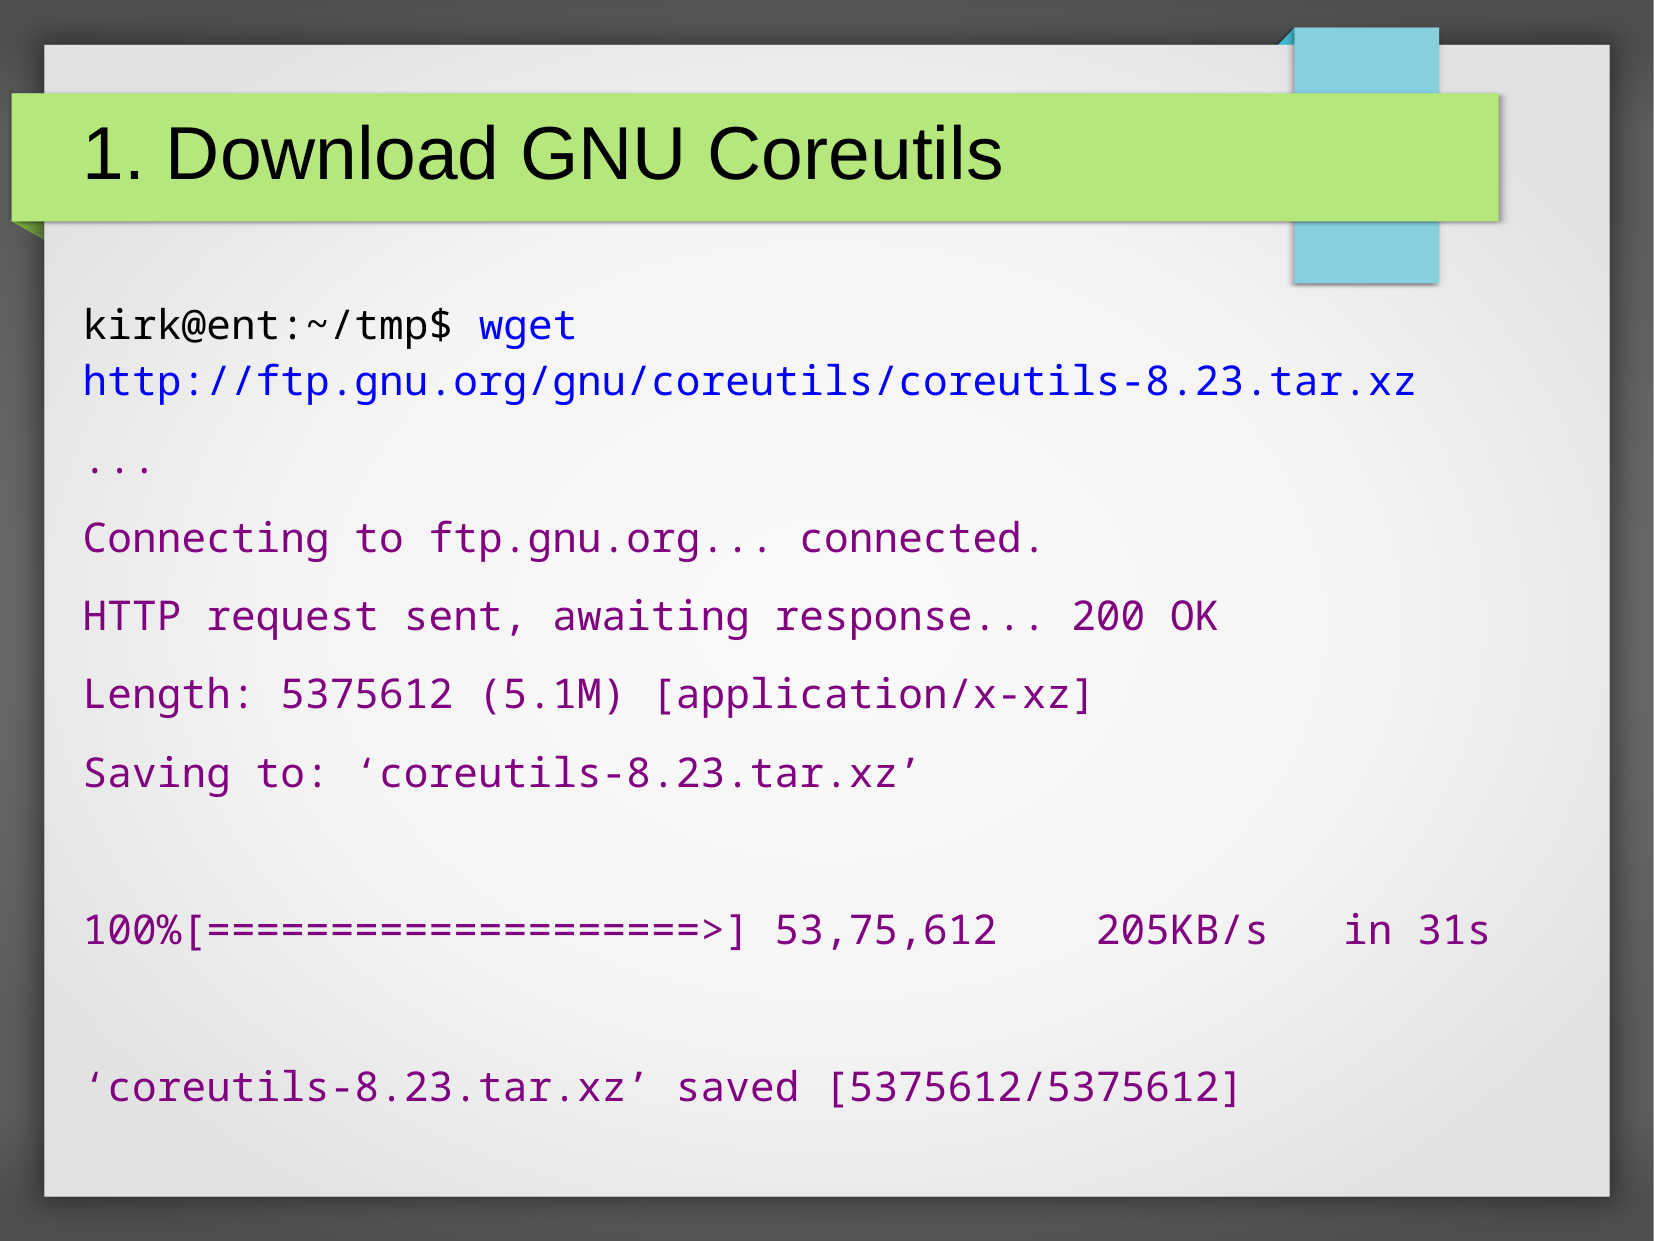

# 1. Download GNU Coreutils
kirk@ent:~/tmp$ wget http://ftp.gnu.org/gnu/coreutils/coreutils-8.23.tar.xz
...
Connecting to ftp.gnu.org... connected.
HTTP request sent, awaiting response... 200 OK
Length: 5375612 (5.1M) [application/x-xz]
Saving to: ‘coreutils-8.23.tar.xz’
100%[====================>] 53,75,612 205KB/s in 31s
‘coreutils-8.23.tar.xz’ saved [5375612/5375612]